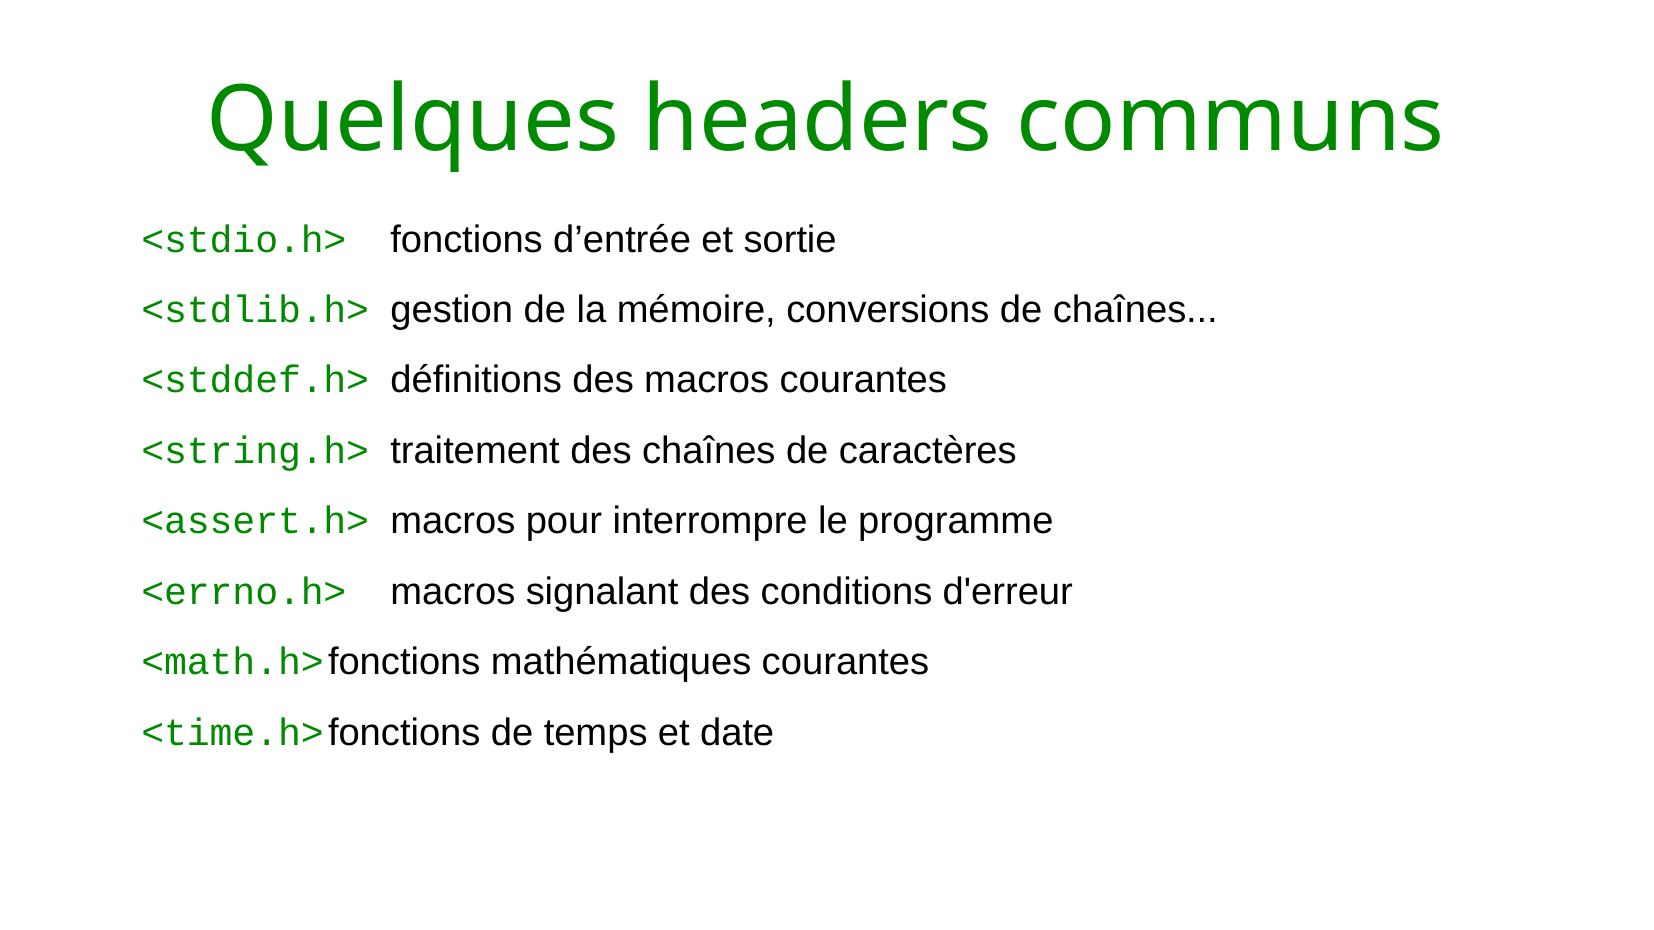

# Quelques headers communs
<stdio.h>	fonctions d’entrée et sortie
<stdlib.h>	gestion de la mémoire, conversions de chaînes...
<stddef.h>	définitions des macros courantes
<string.h>	traitement des chaînes de caractères
<assert.h>	macros pour interrompre le programme
<errno.h>	macros signalant des conditions d'erreur
<math.h>		fonctions mathématiques courantes
<time.h>		fonctions de temps et date